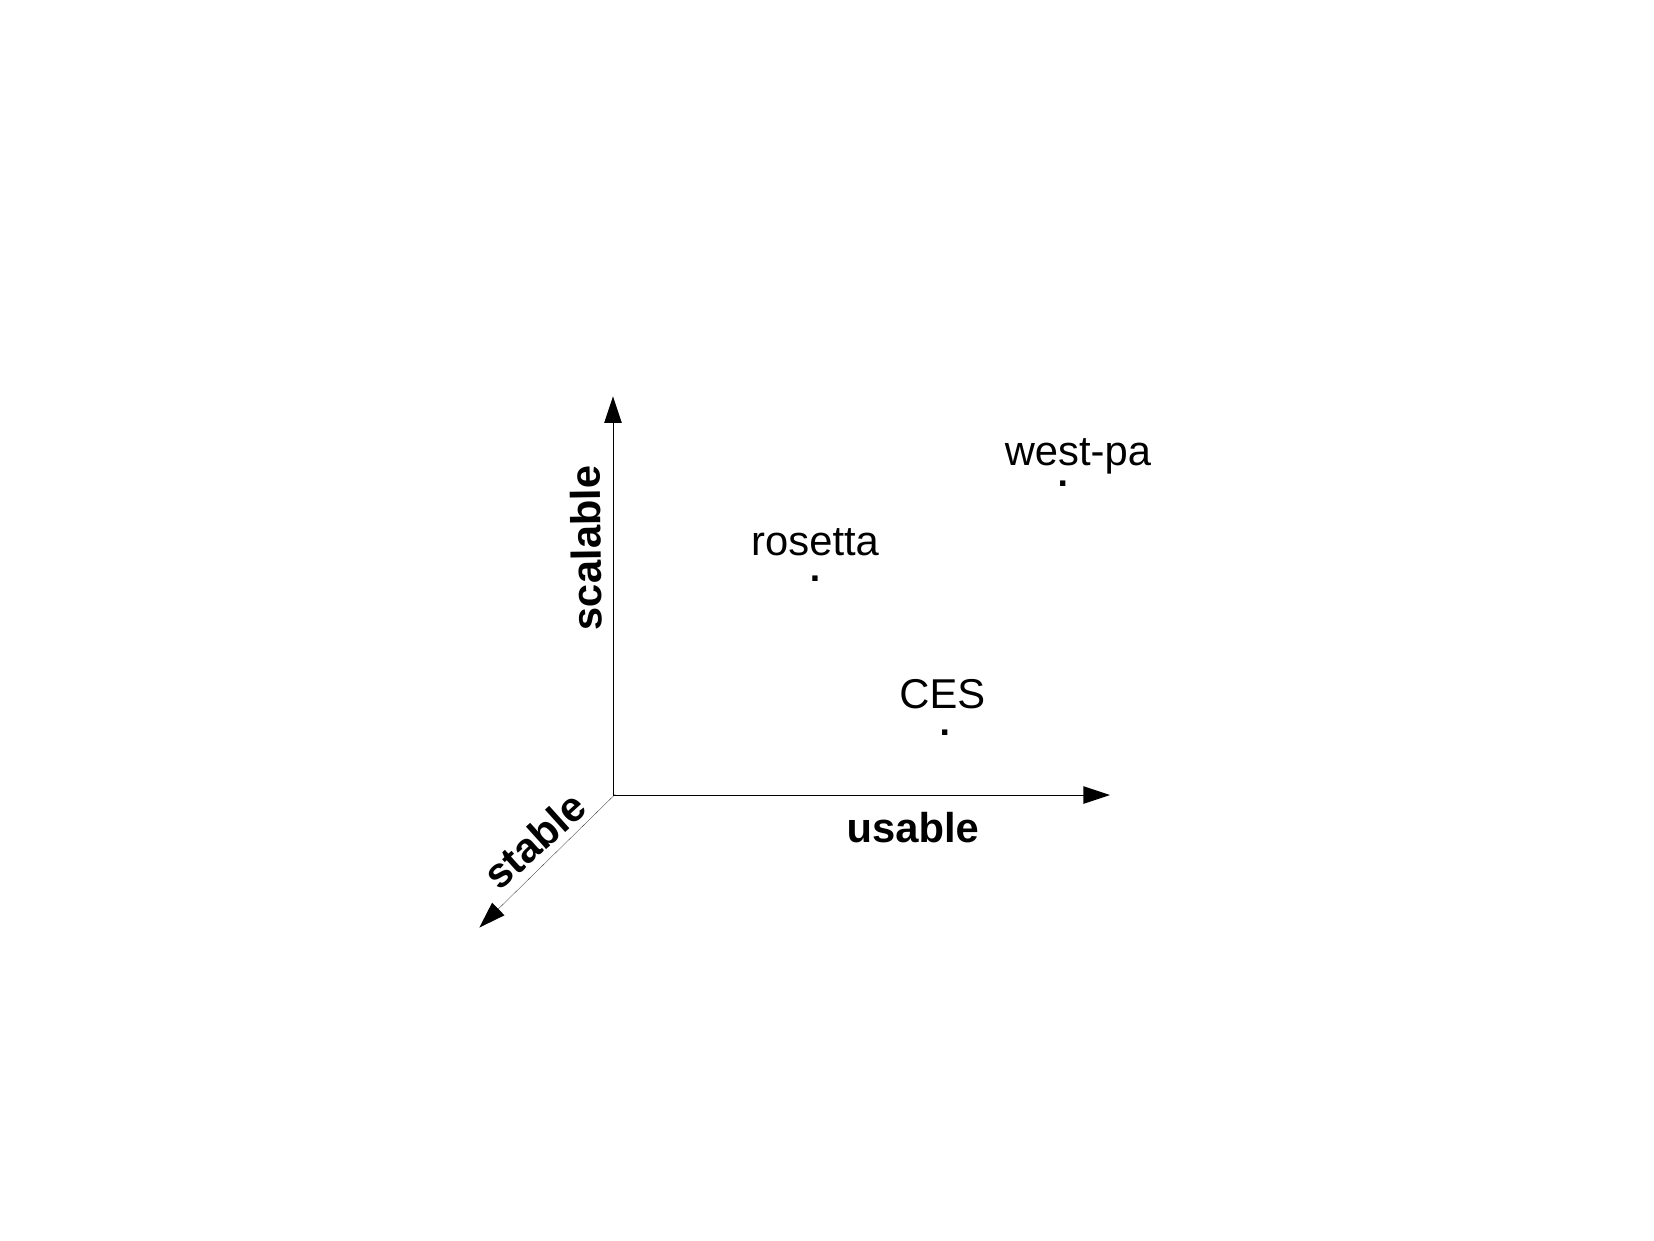

west-pa
.
scalable
rosetta
.
CES
.
usable
stable